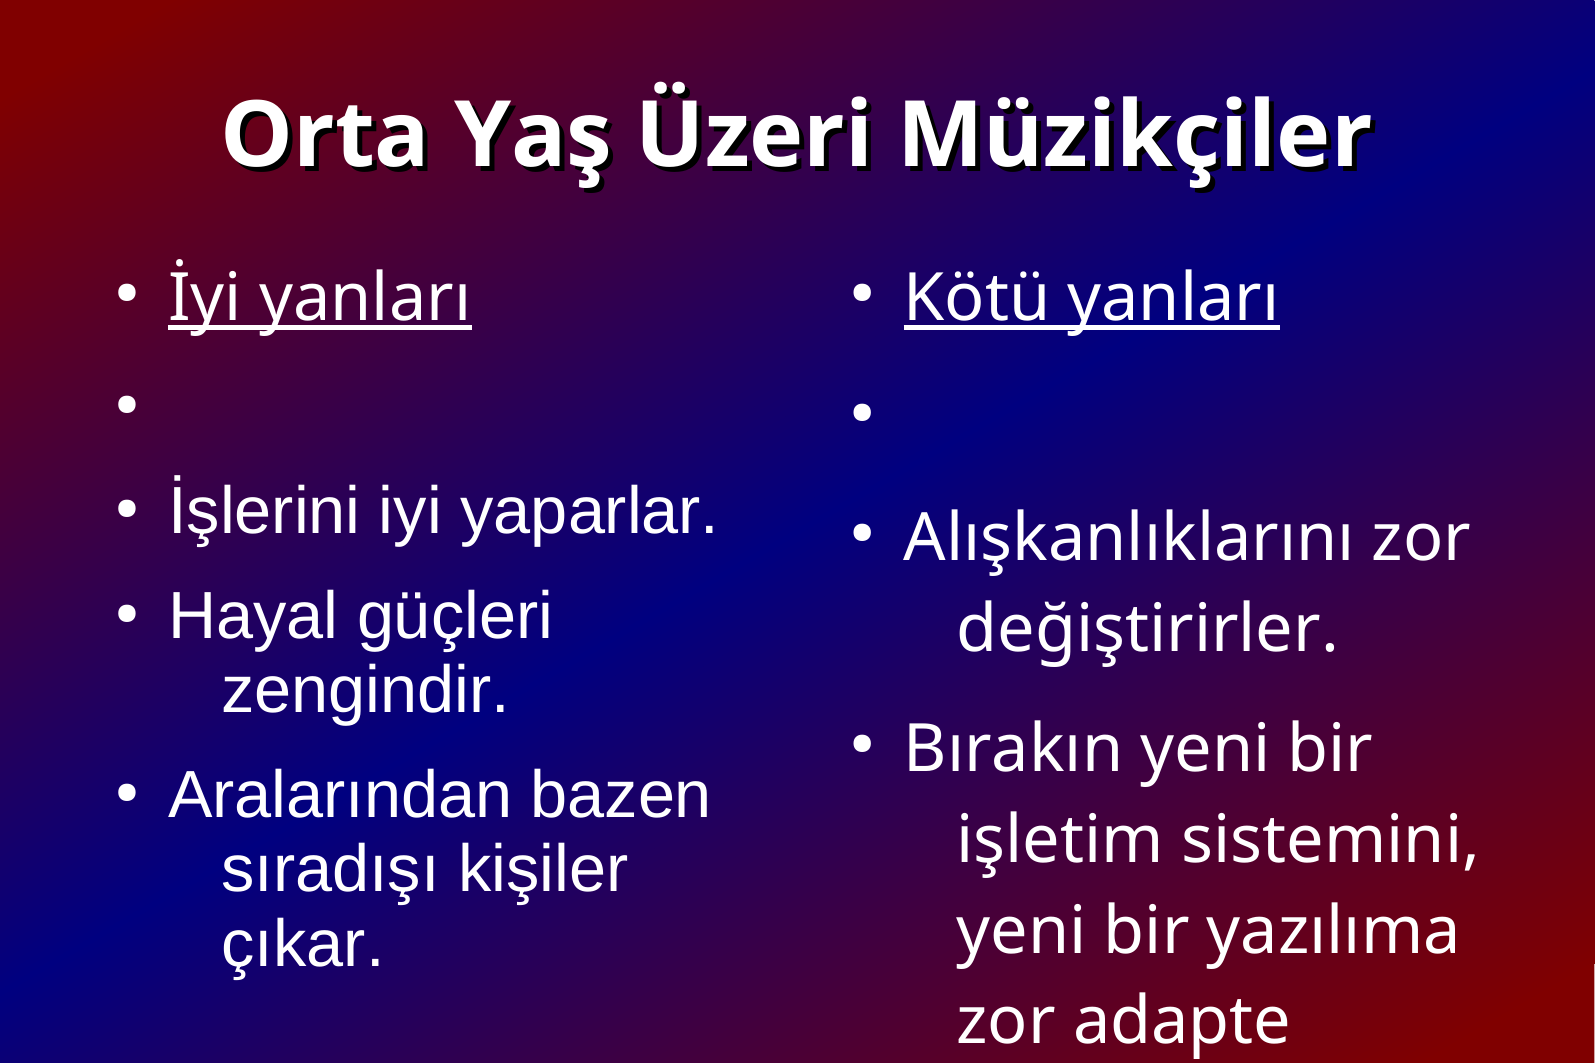

# Orta Yaş Üzeri Müzikçiler
İyi yanları
İşlerini iyi yaparlar.
Hayal güçleri zengindir.
Aralarından bazen sıradışı kişiler çıkar.
Kötü yanları
Alışkanlıklarını zor değiştirirler.
Bırakın yeni bir işletim sistemini, yeni bir yazılıma zor adapte olurlar.